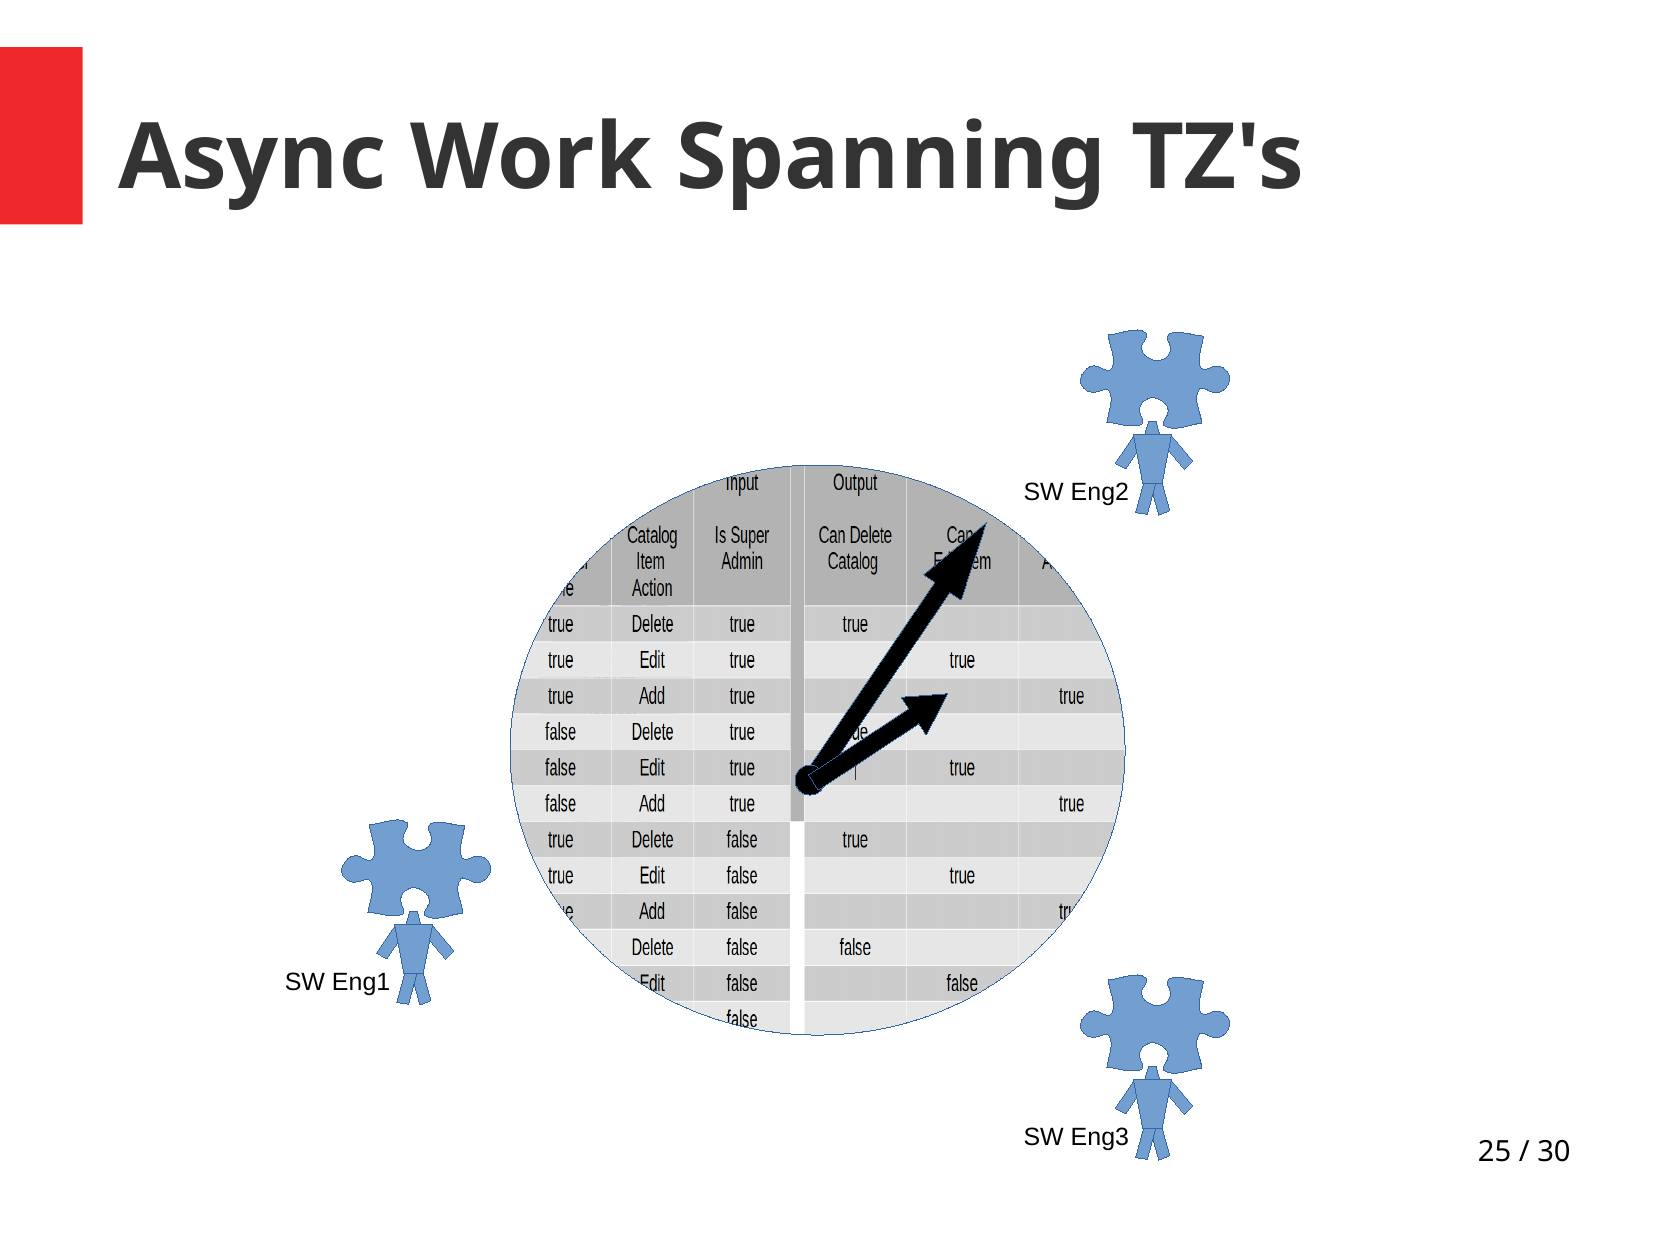

# Async Work Spanning TZ's
SW Eng2
SW Eng1
SW Eng3
25